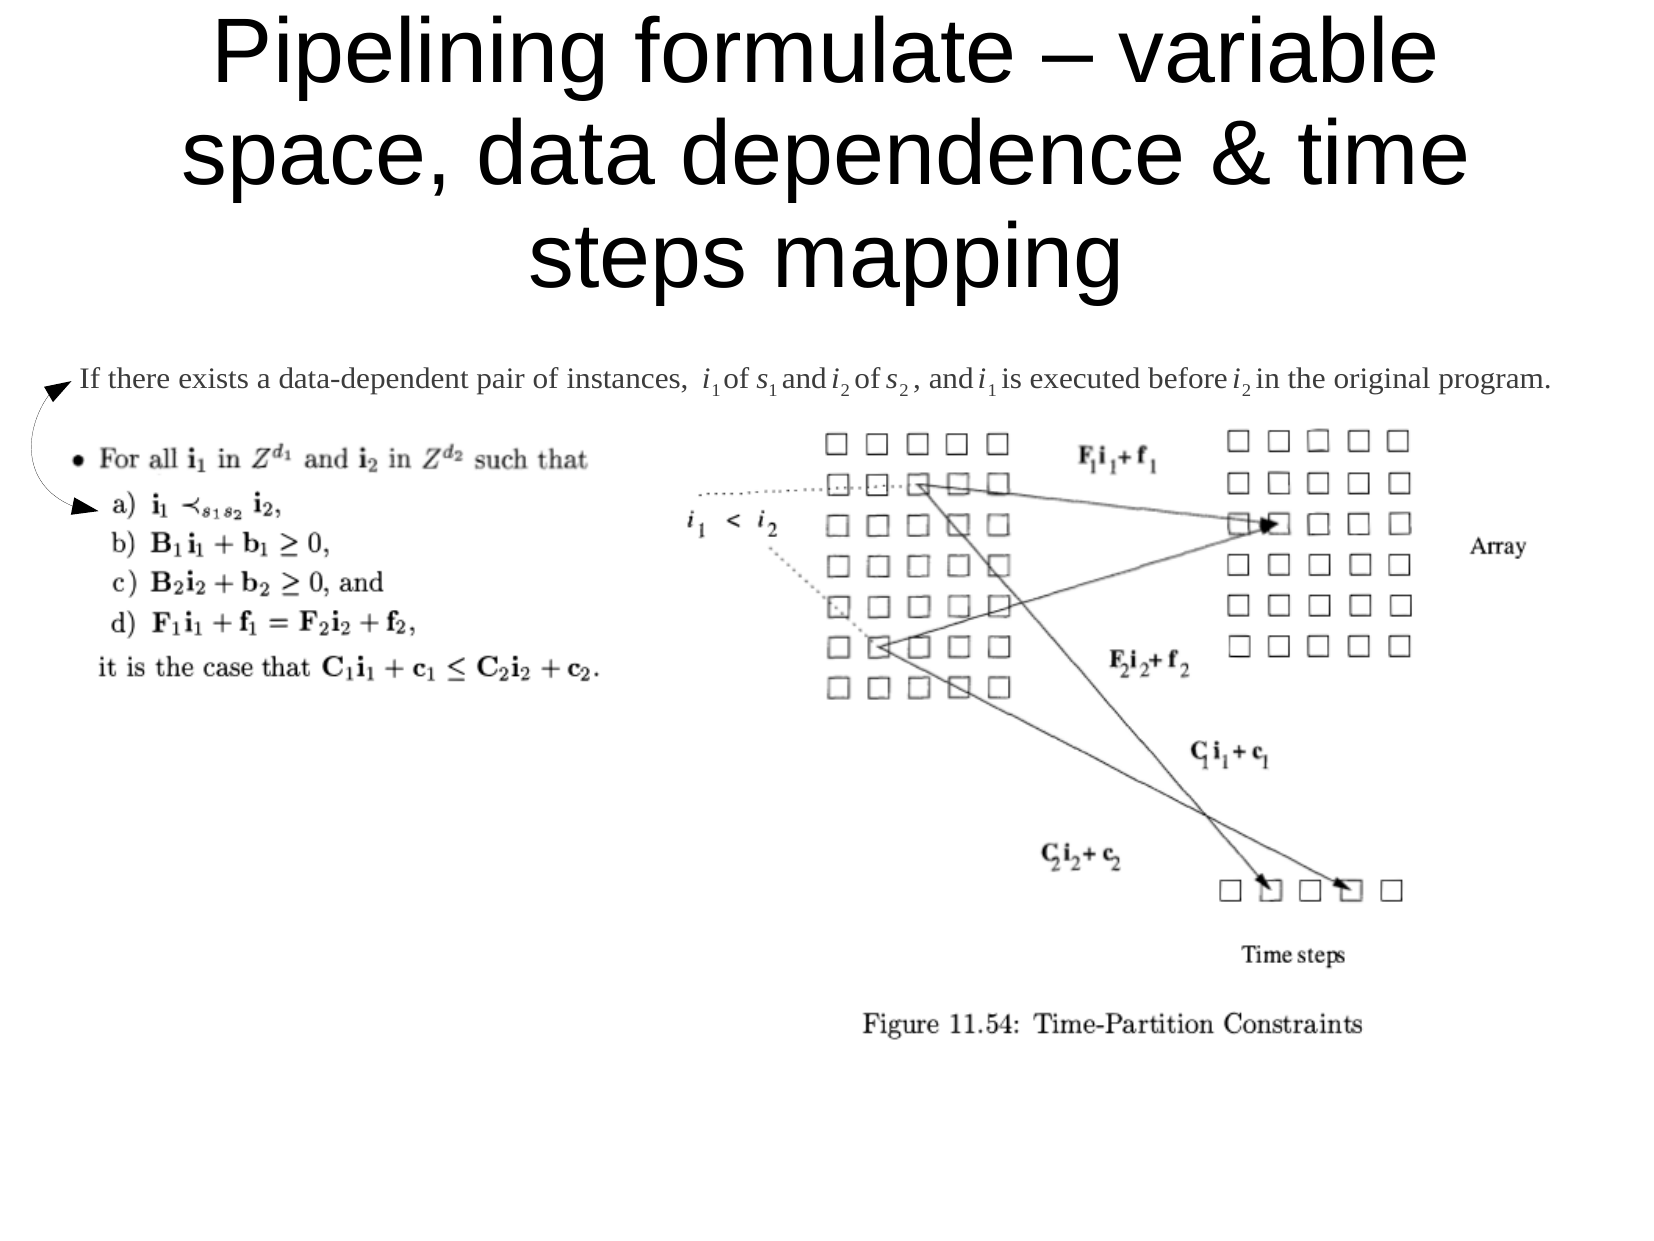

# Pipelining formulate – variable space, data dependence & time steps mapping